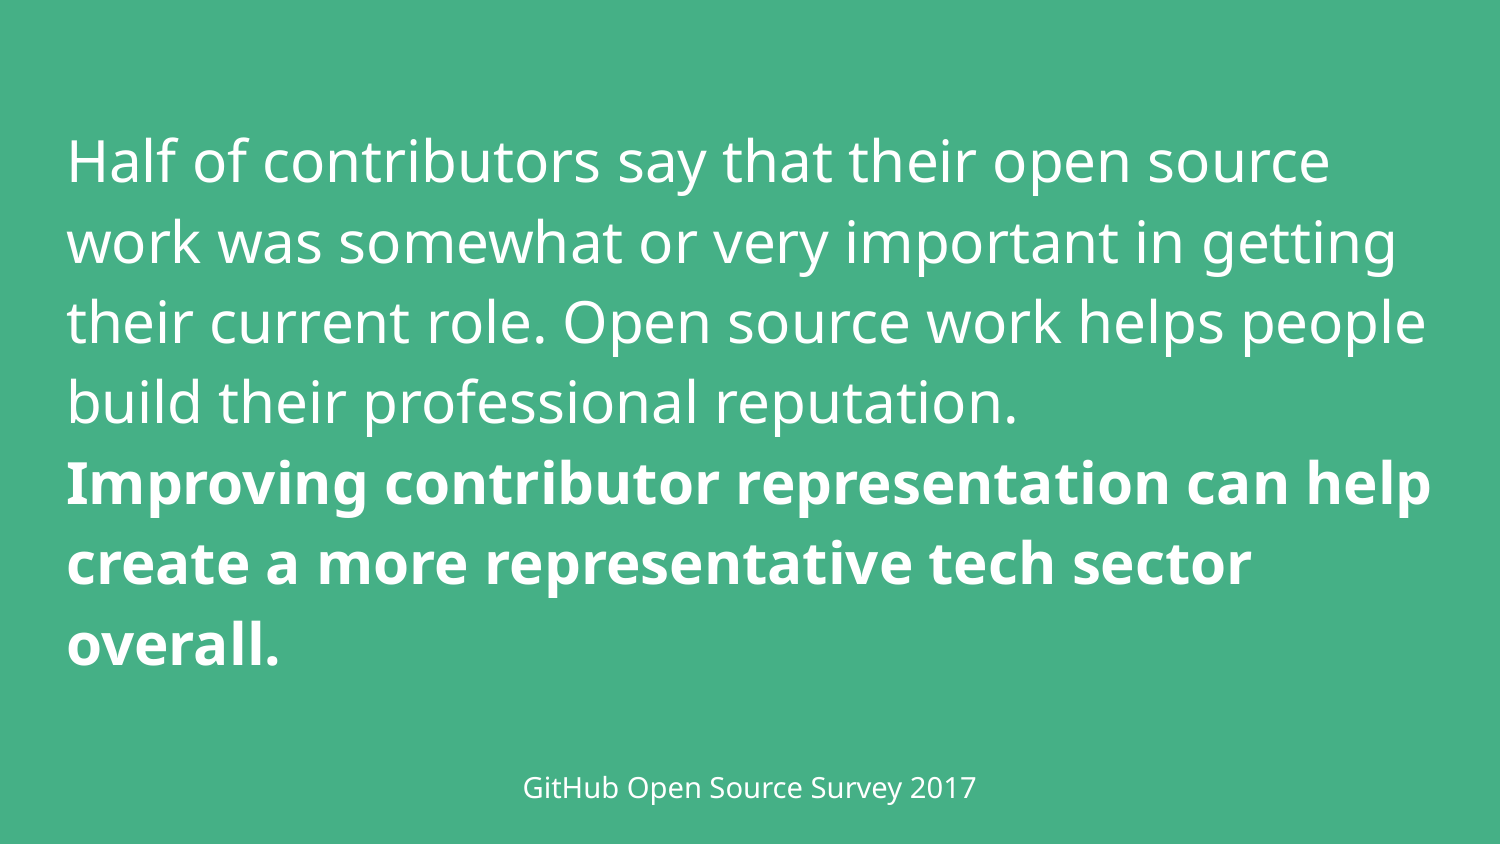

# Half of contributors say that their open source work was somewhat or very important in getting their current role. Open source work helps people build their professional reputation. Improving contributor representation can help create a more representative tech sector overall.
GitHub Open Source Survey 2017